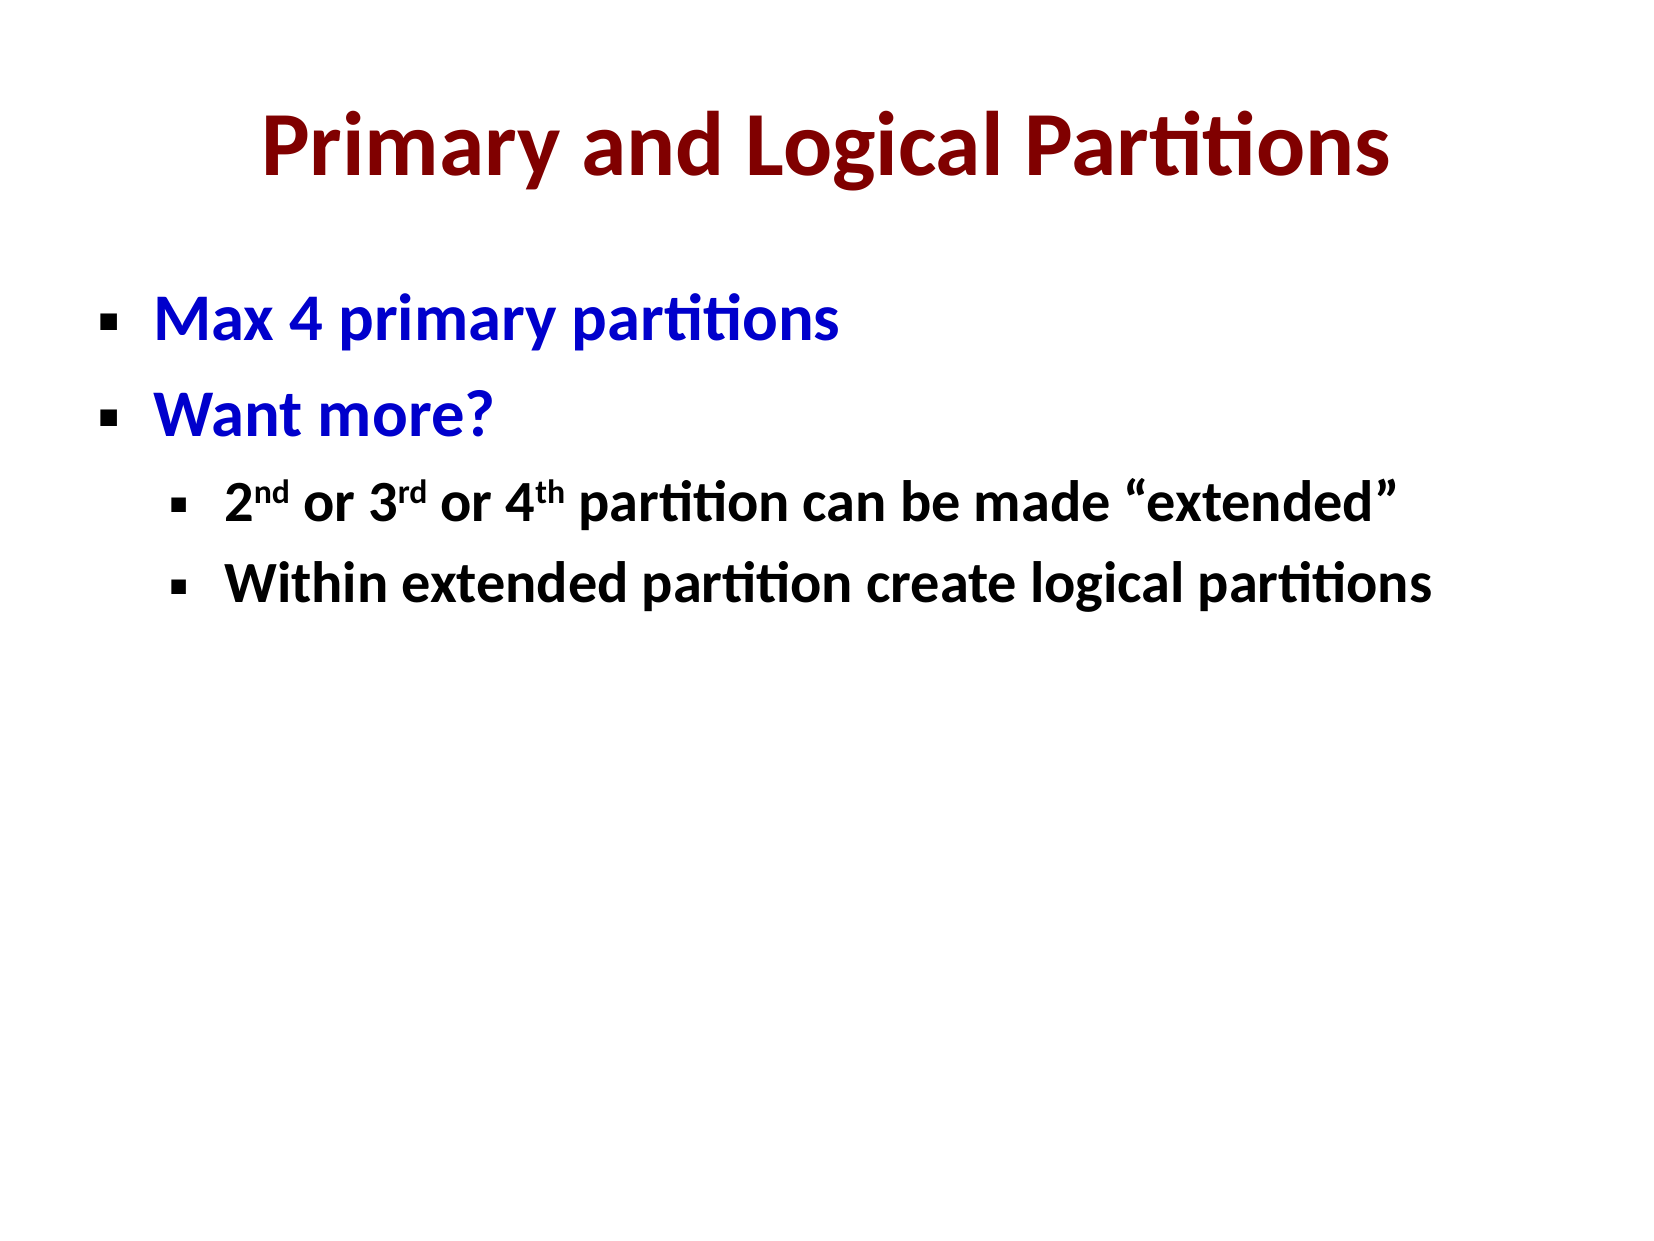

# Primary and Logical Partitions
Max 4 primary partitions
Want more?
2nd or 3rd or 4th partition can be made “extended”
Within extended partition create logical partitions